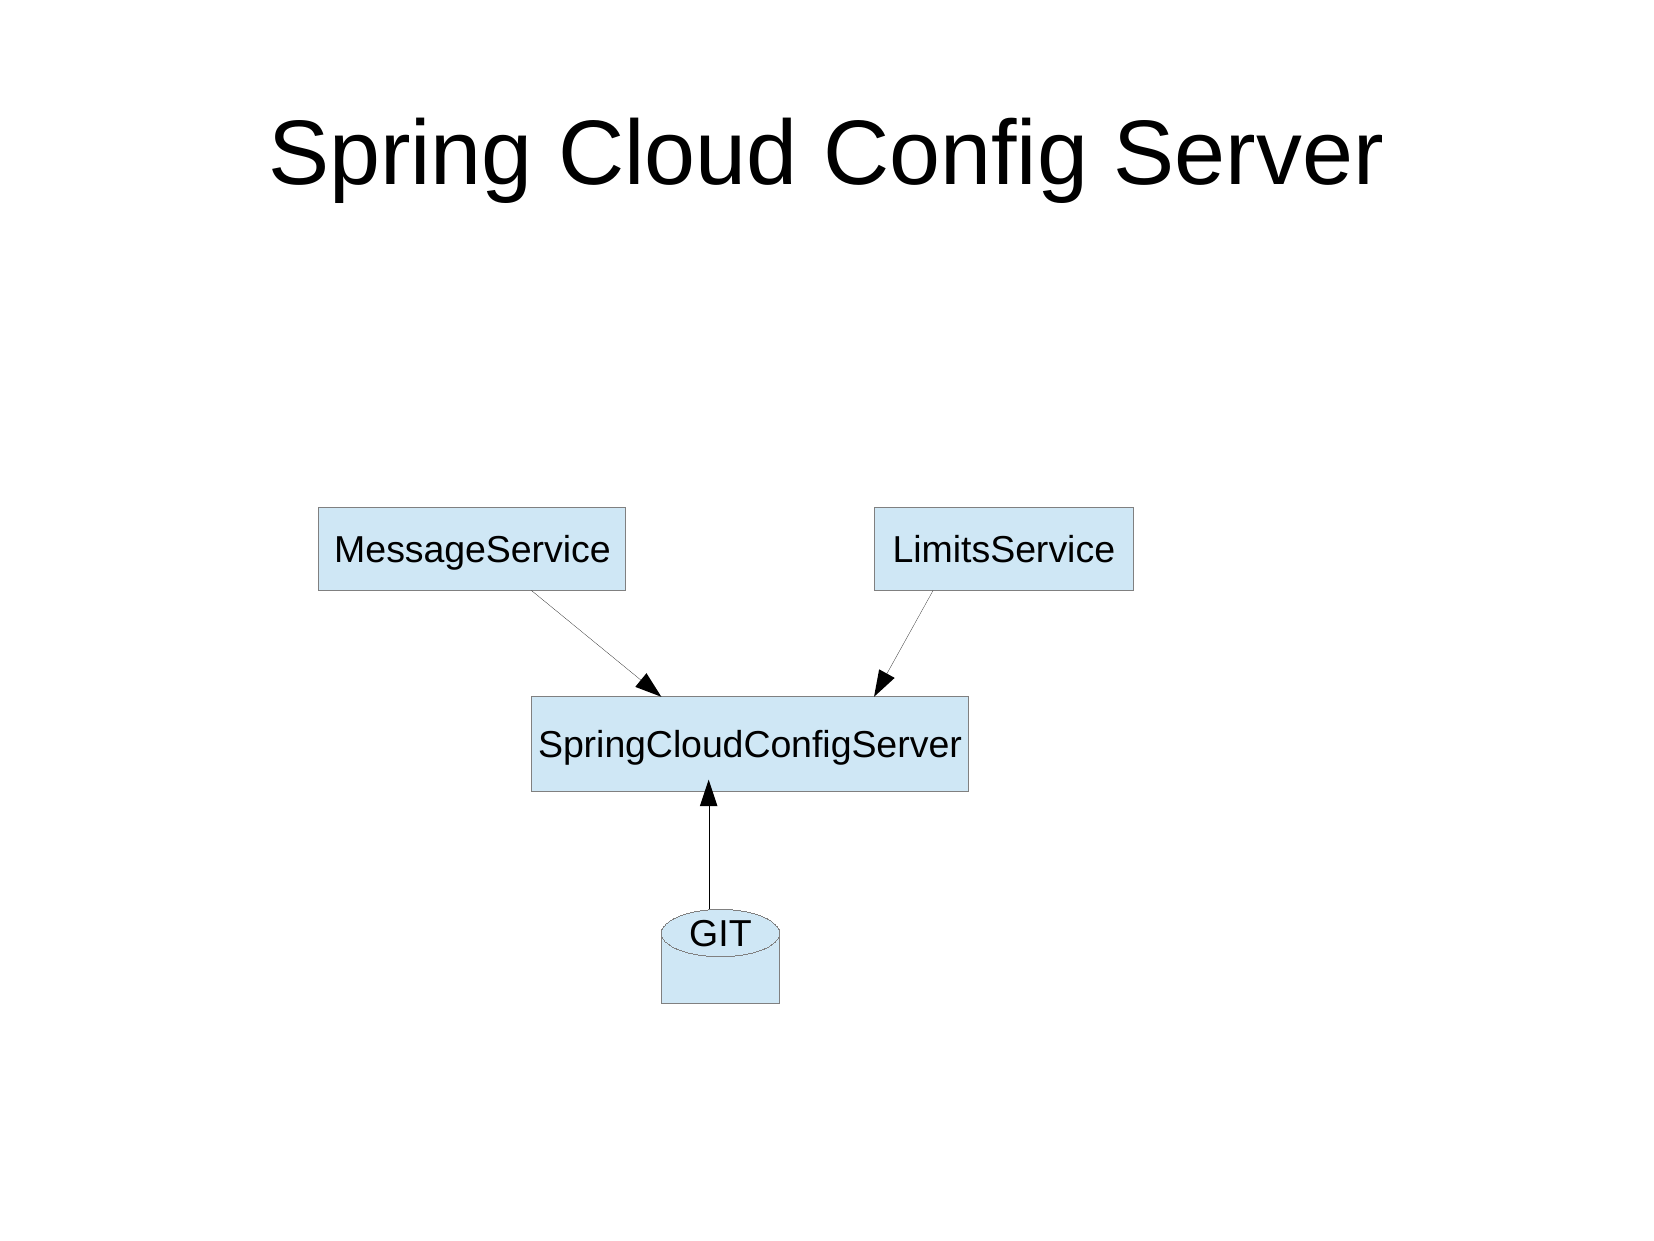

# Spring Cloud Config Server
MessageService
LimitsService
SpringCloudConfigServer
GIT